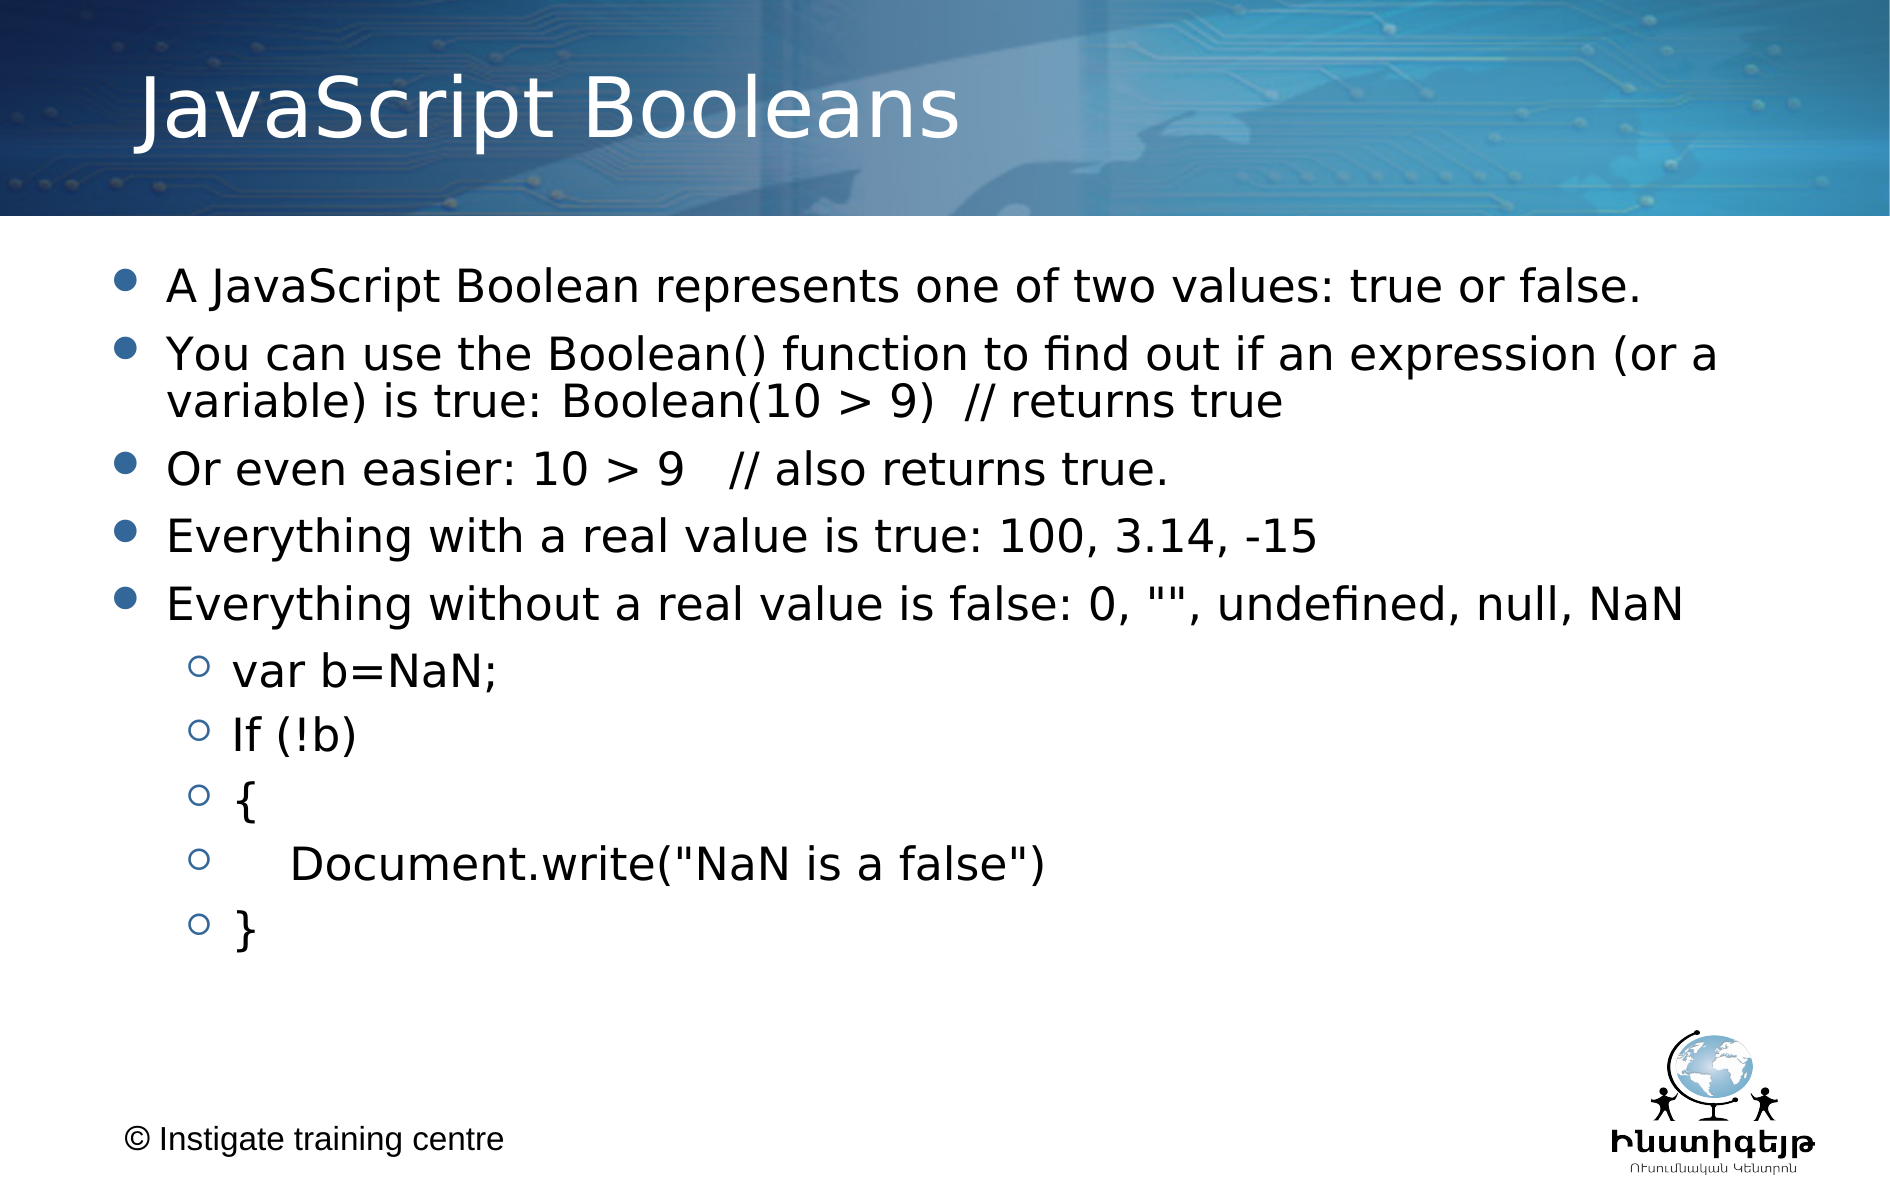

JavaScript Booleans
# A JavaScript Boolean represents one of two values: true or false.
You can use the Boolean() function to find out if an expression (or a variable) is true:	Boolean(10 > 9) // returns true
Or even easier: 10 > 9 // also returns true.
Everything with a real value is true: 100, 3.14, -15
Everything without a real value is false: 0, "", undefined, null, NaN
var b=NaN;
If (!b)
{
 Document.write("NaN is a false")
}